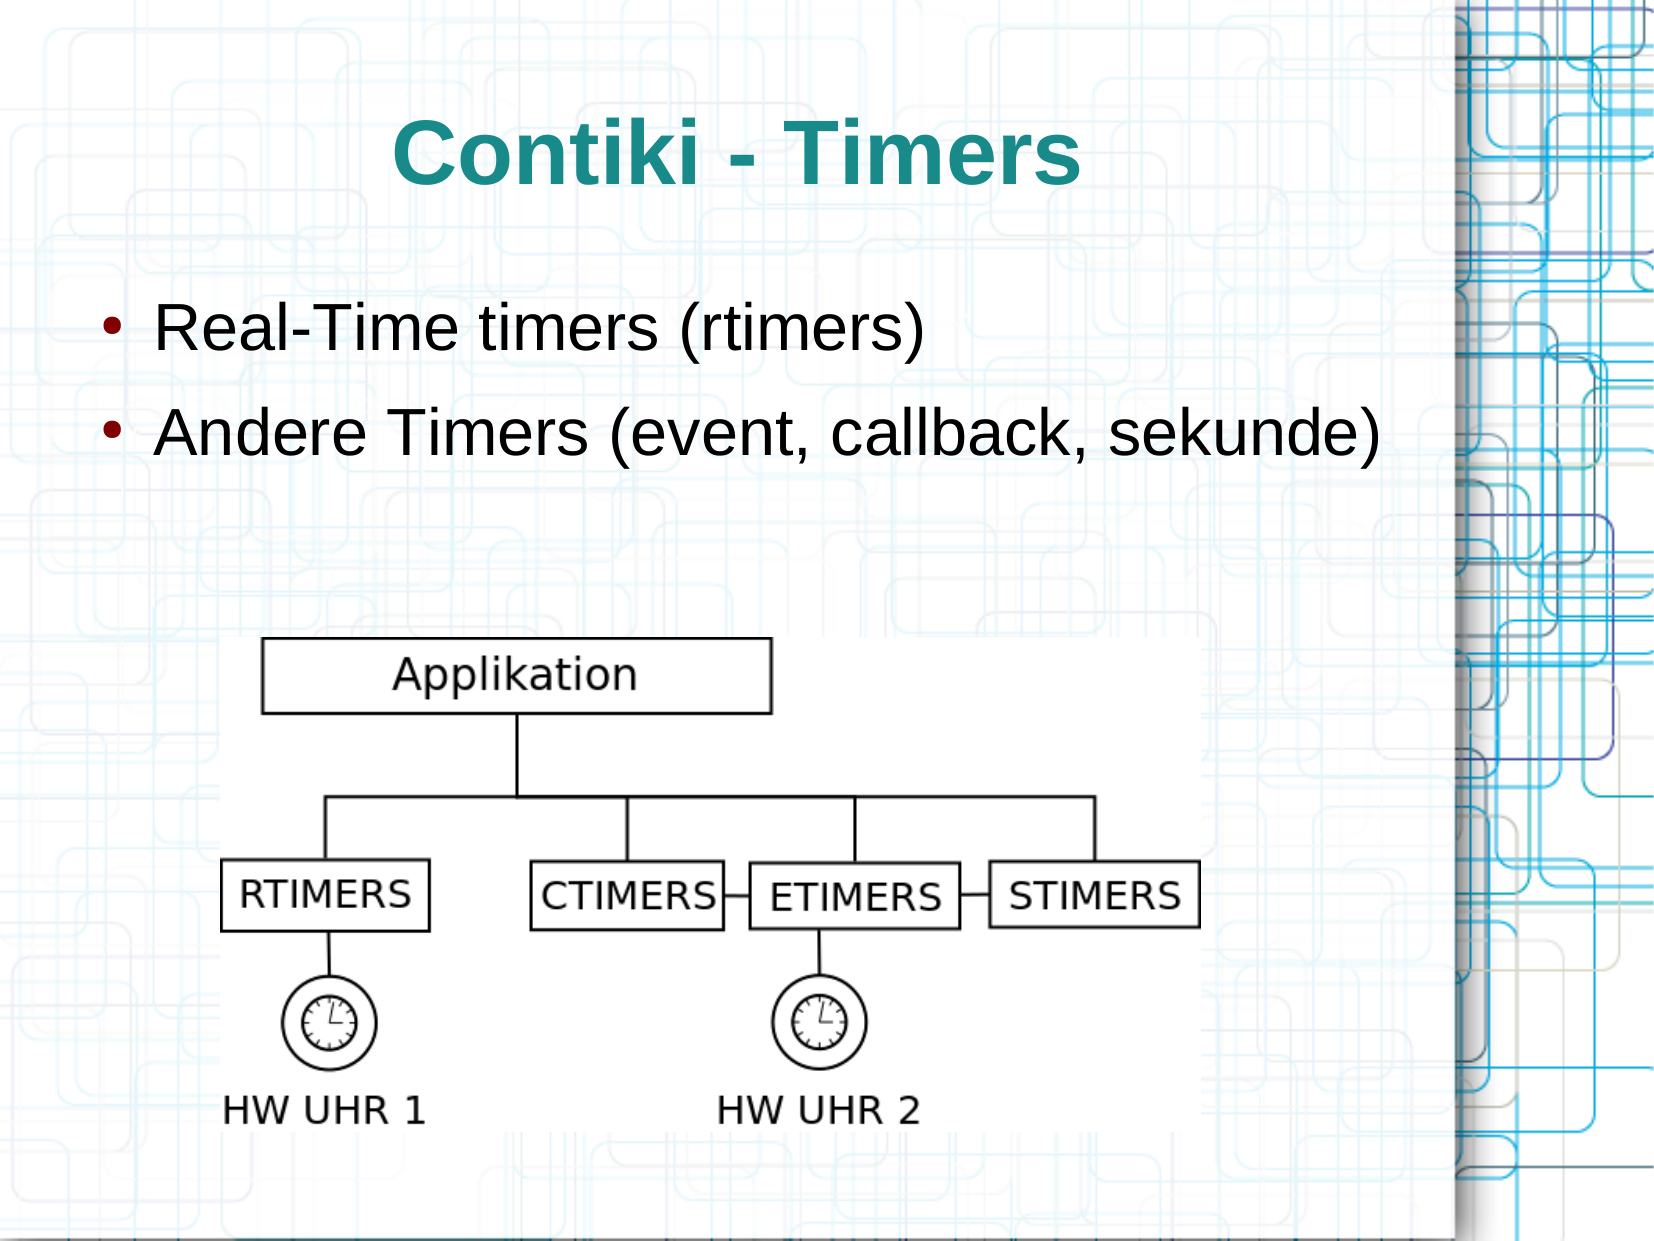

# Contiki - Timers
Real-Time timers (rtimers)
Andere Timers (event, callback, sekunde)